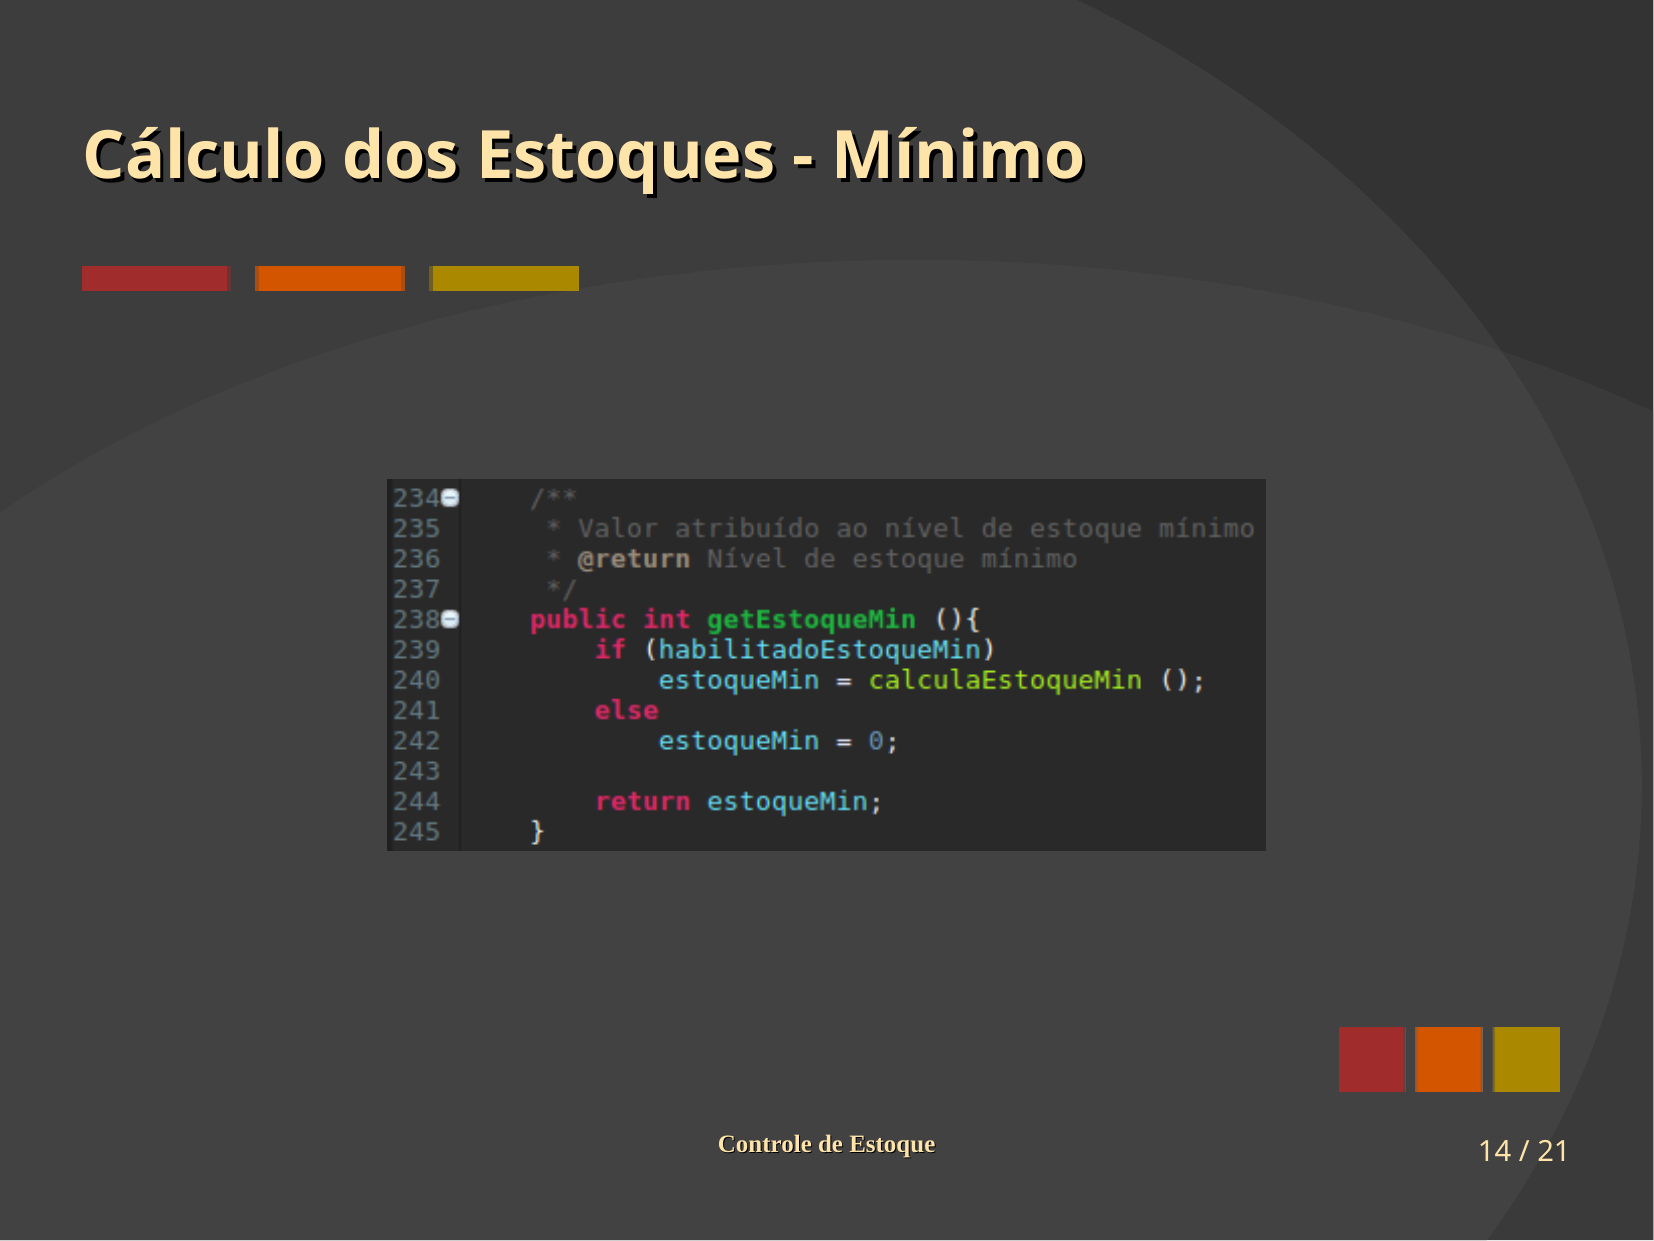

# Cálculo dos Estoques - Mínimo
14